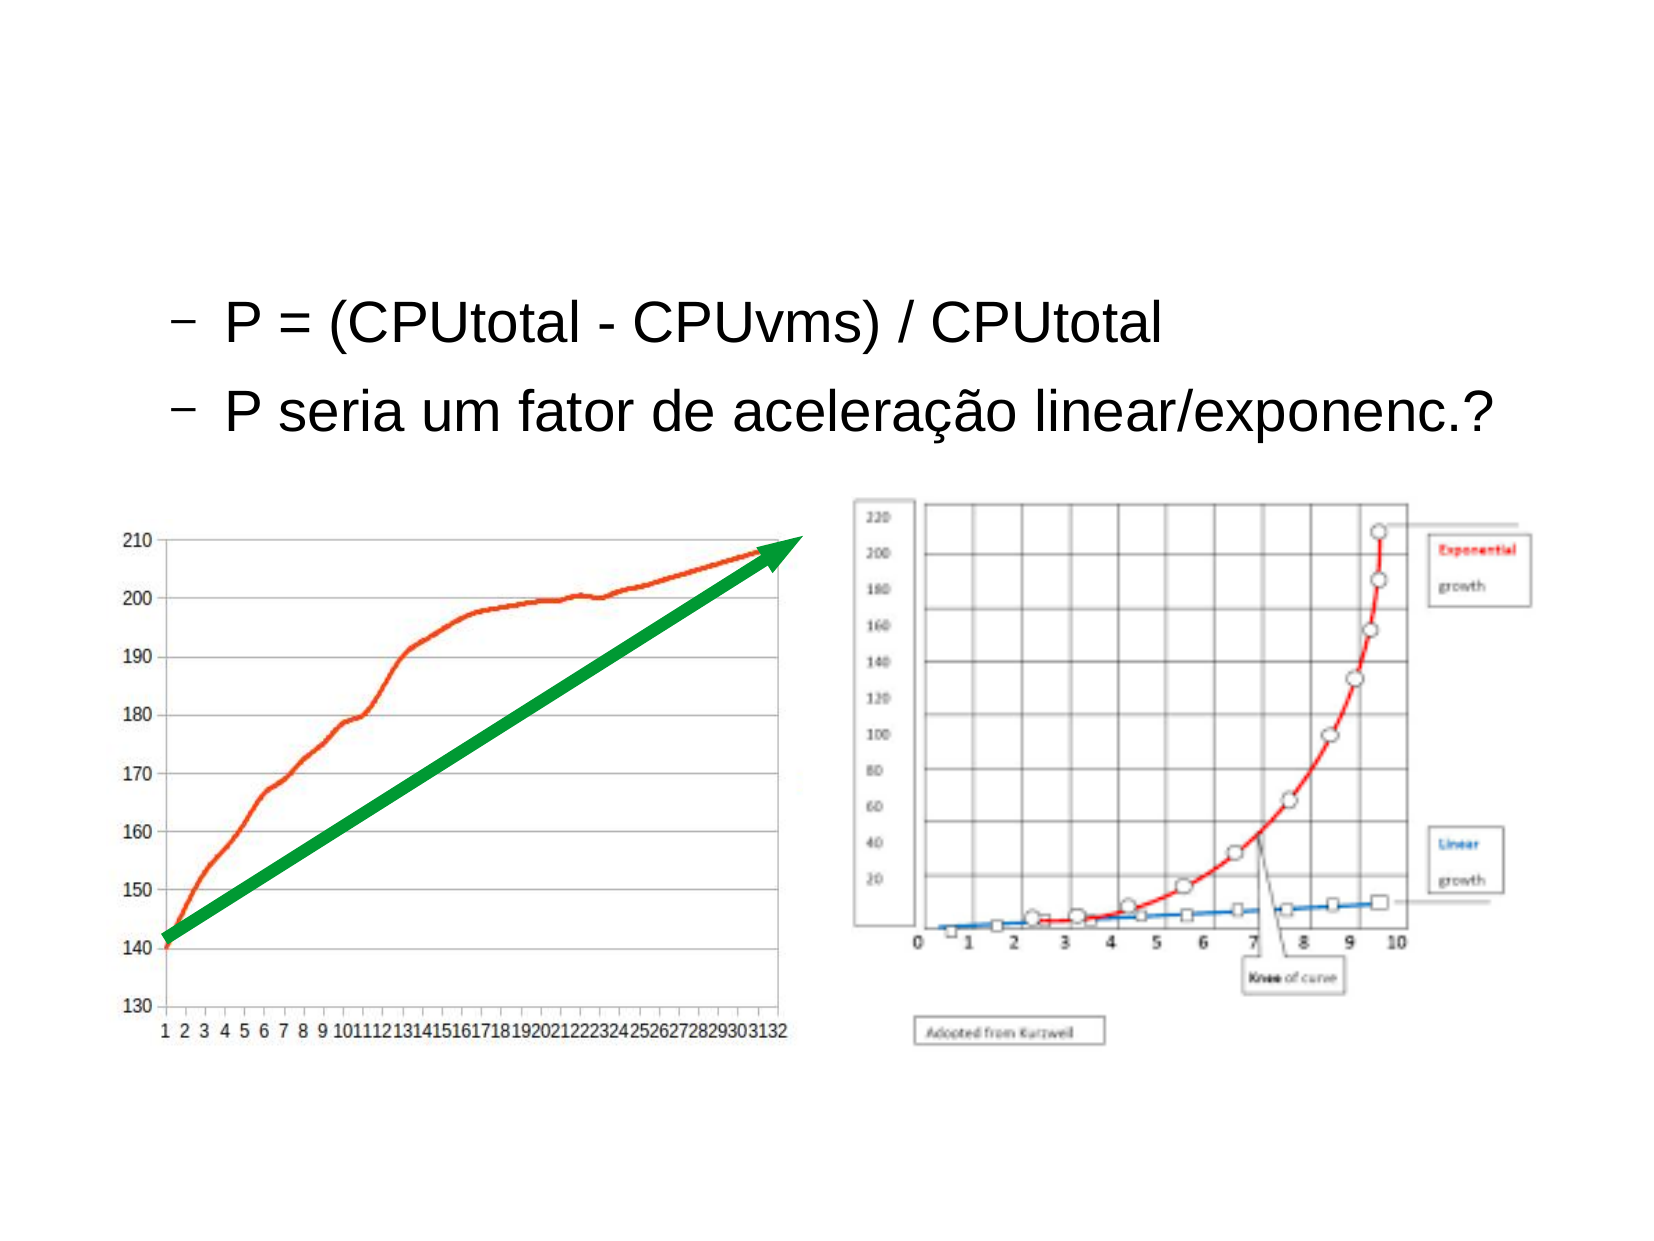

#
P = (CPUtotal - CPUvms) / CPUtotal
P seria um fator de aceleração linear/exponenc.?